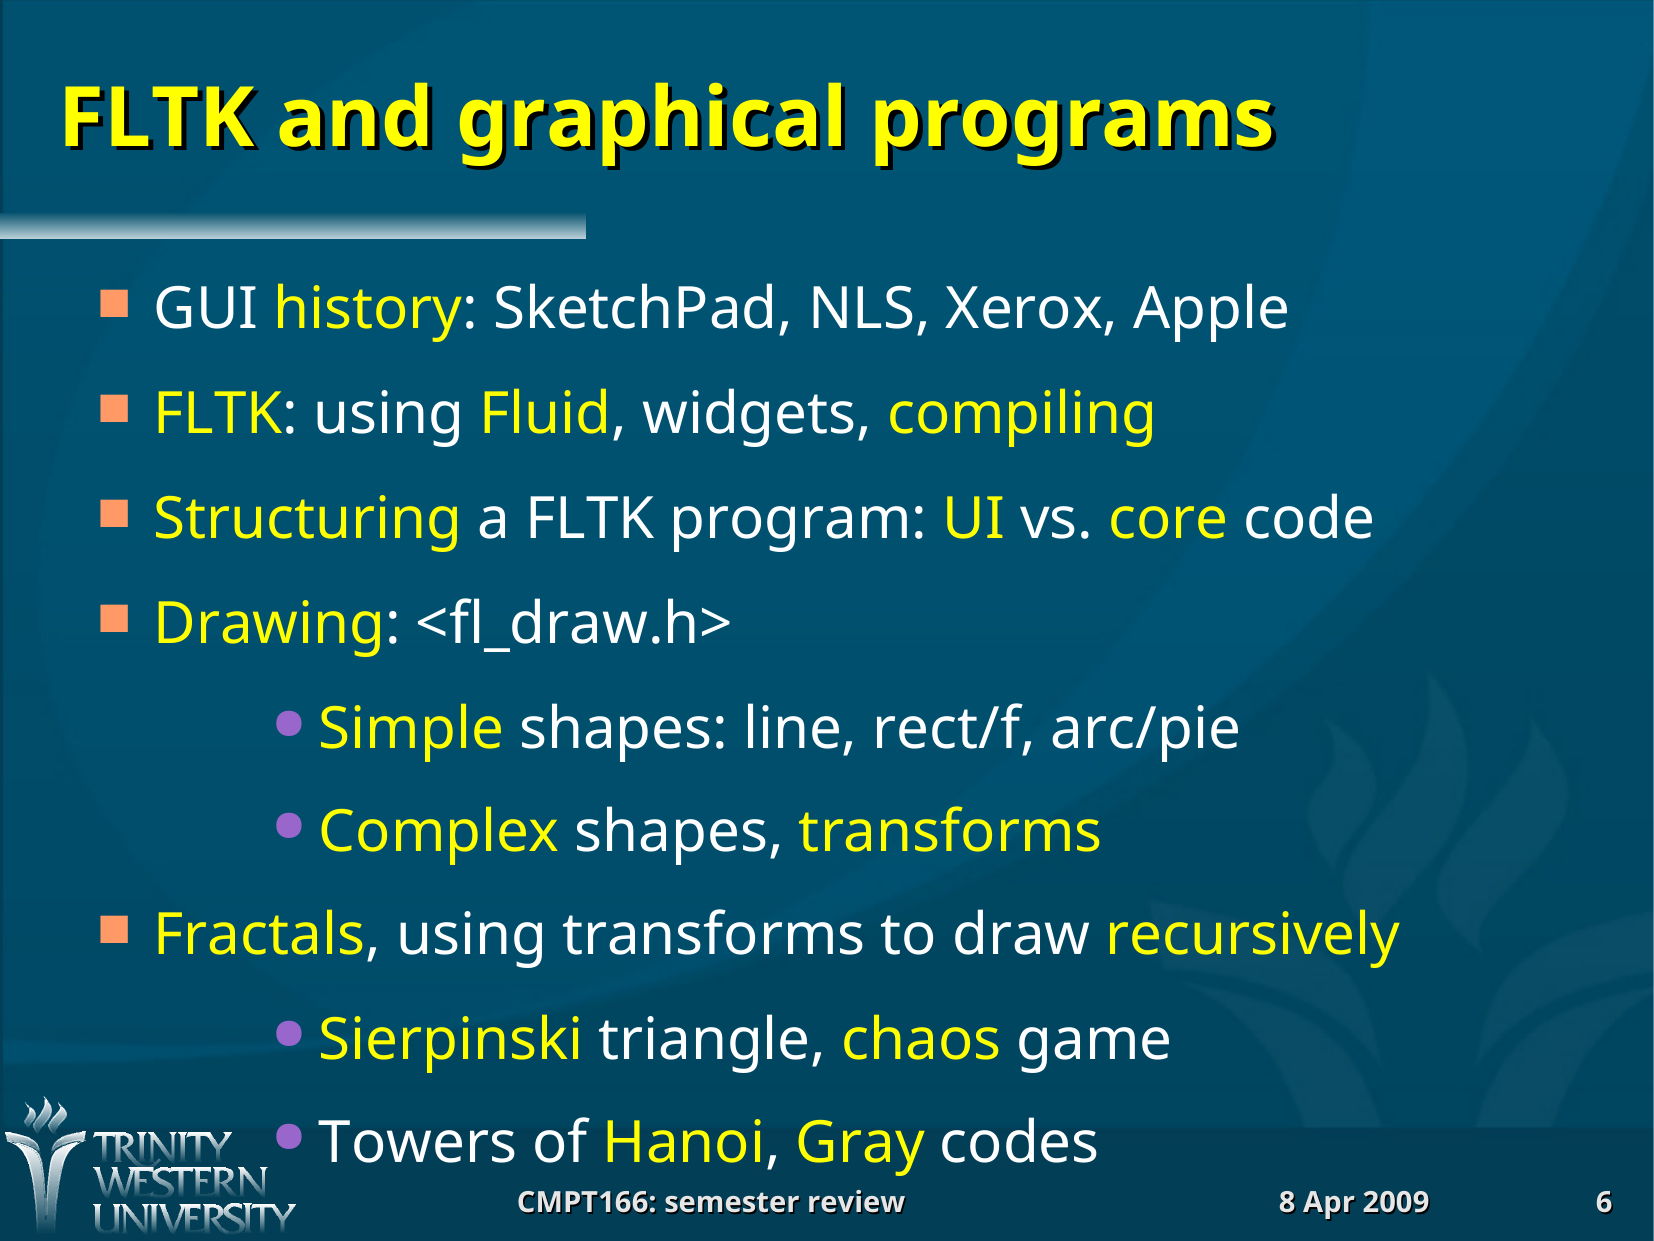

# FLTK and graphical programs
GUI history: SketchPad, NLS, Xerox, Apple
FLTK: using Fluid, widgets, compiling
Structuring a FLTK program: UI vs. core code
Drawing: <fl_draw.h>
Simple shapes: line, rect/f, arc/pie
Complex shapes, transforms
Fractals, using transforms to draw recursively
Sierpinski triangle, chaos game
Towers of Hanoi, Gray codes
CMPT166: semester review
8 Apr 2009
6